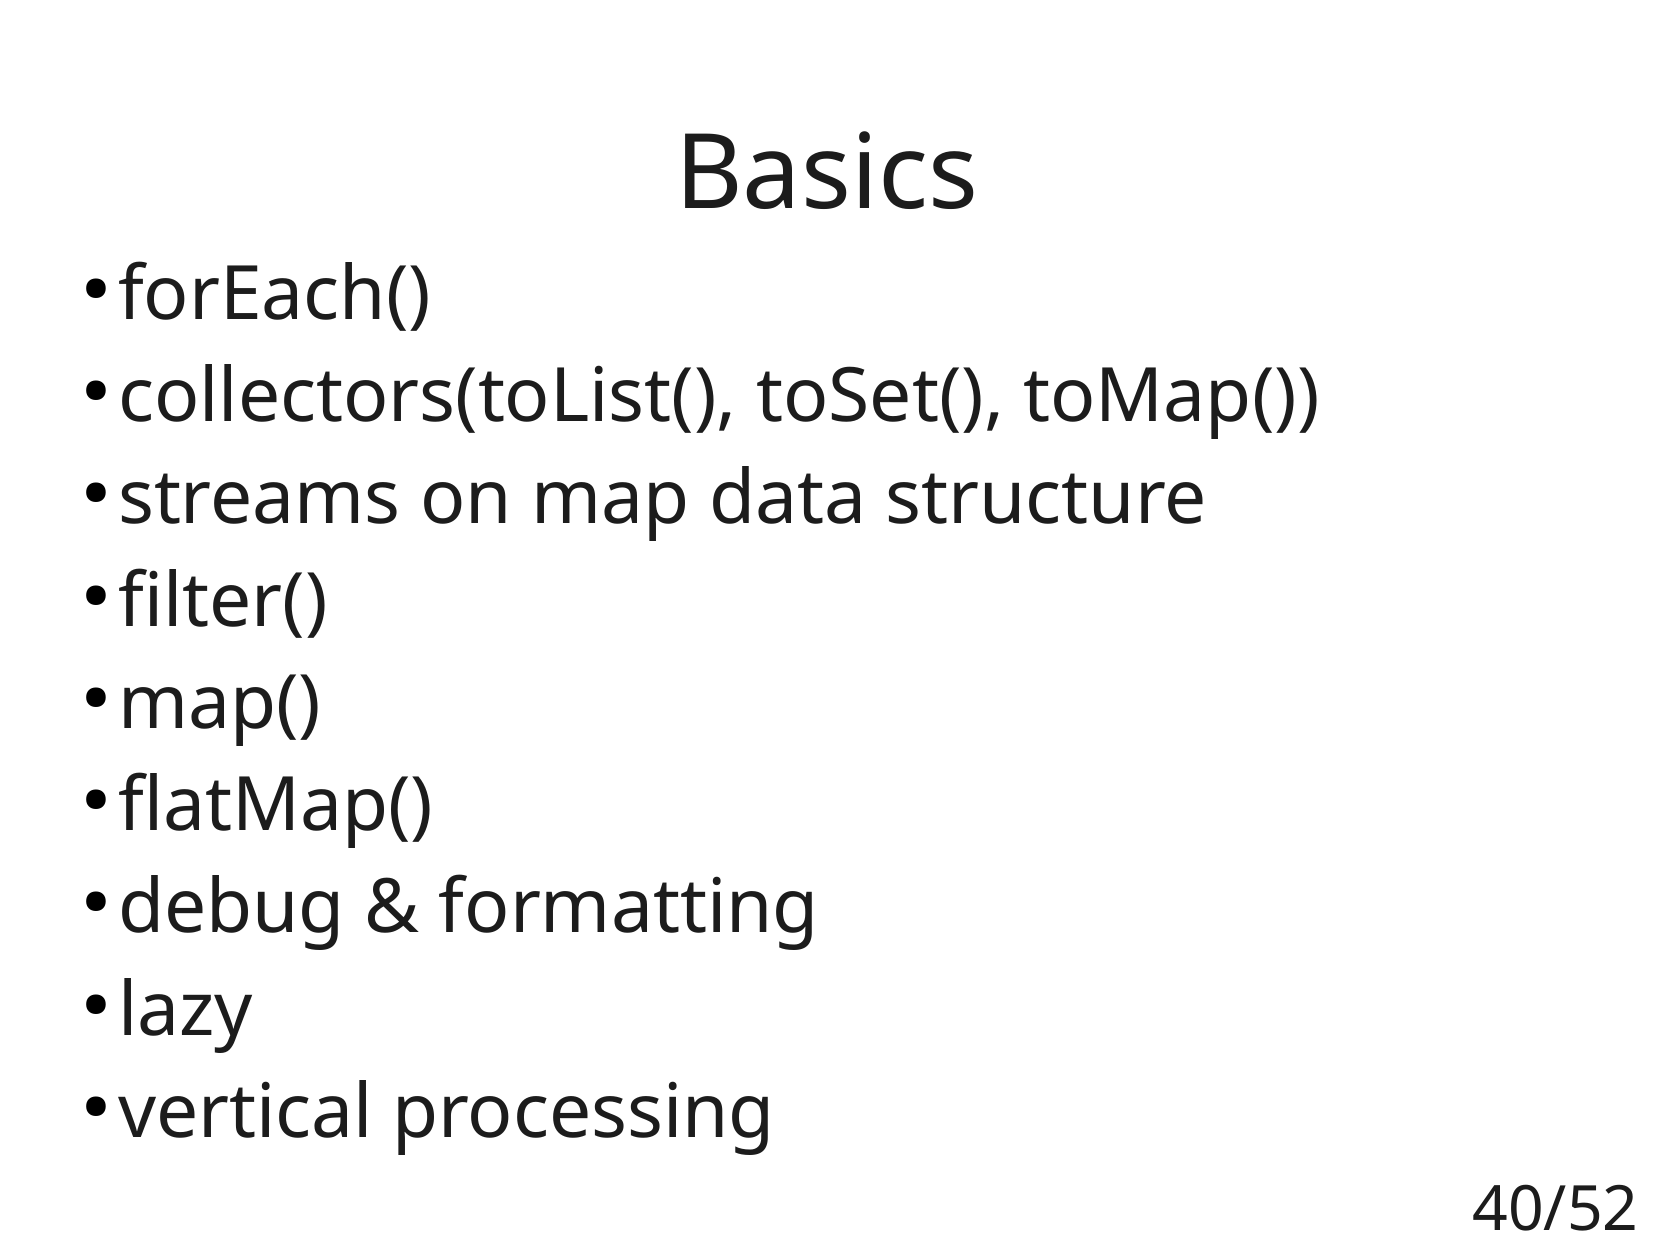

# Basics
forEach()
collectors(toList(), toSet(), toMap())
streams on map data structure
filter()
map()
flatMap()
debug & formatting
lazy
vertical processing